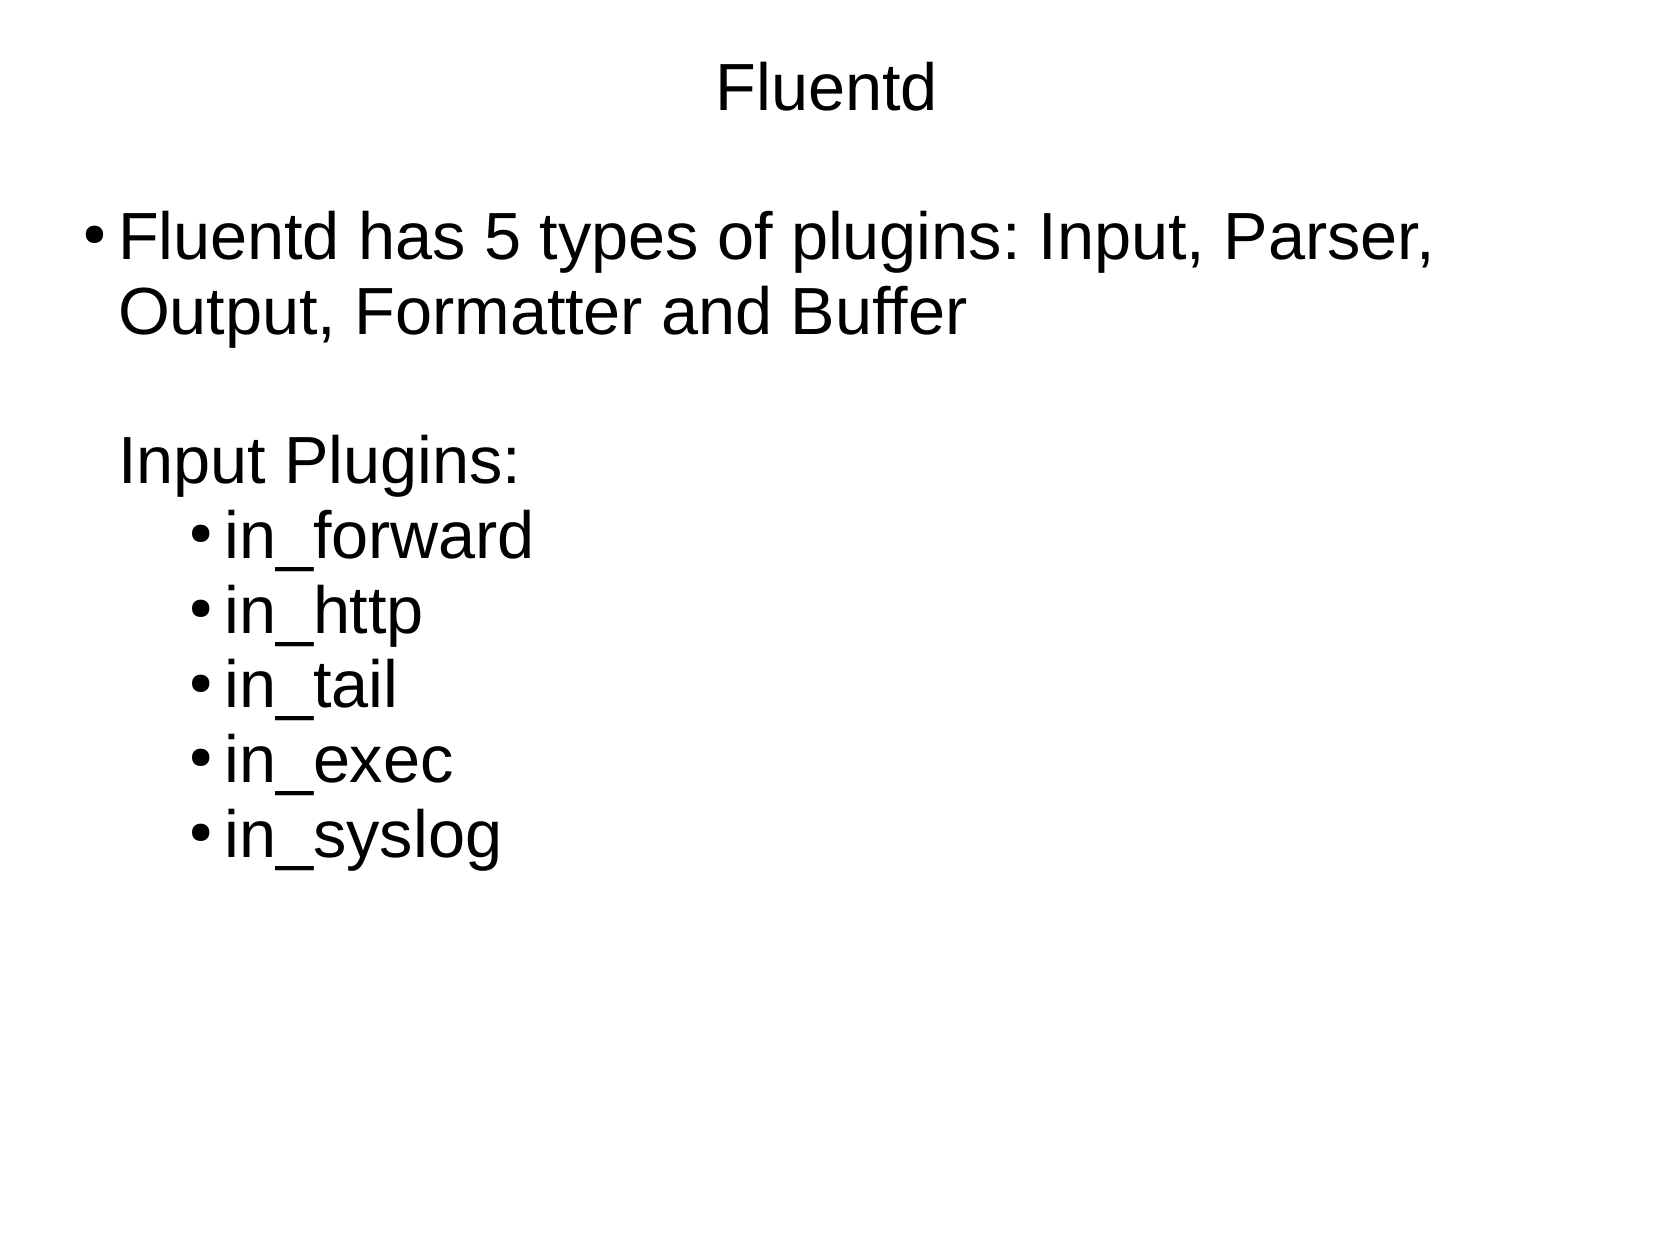

# Fluentd
Fluentd has 5 types of plugins: Input, Parser, Output, Formatter and Buffer
Input Plugins:
in_forward
in_http
in_tail
in_exec
in_syslog